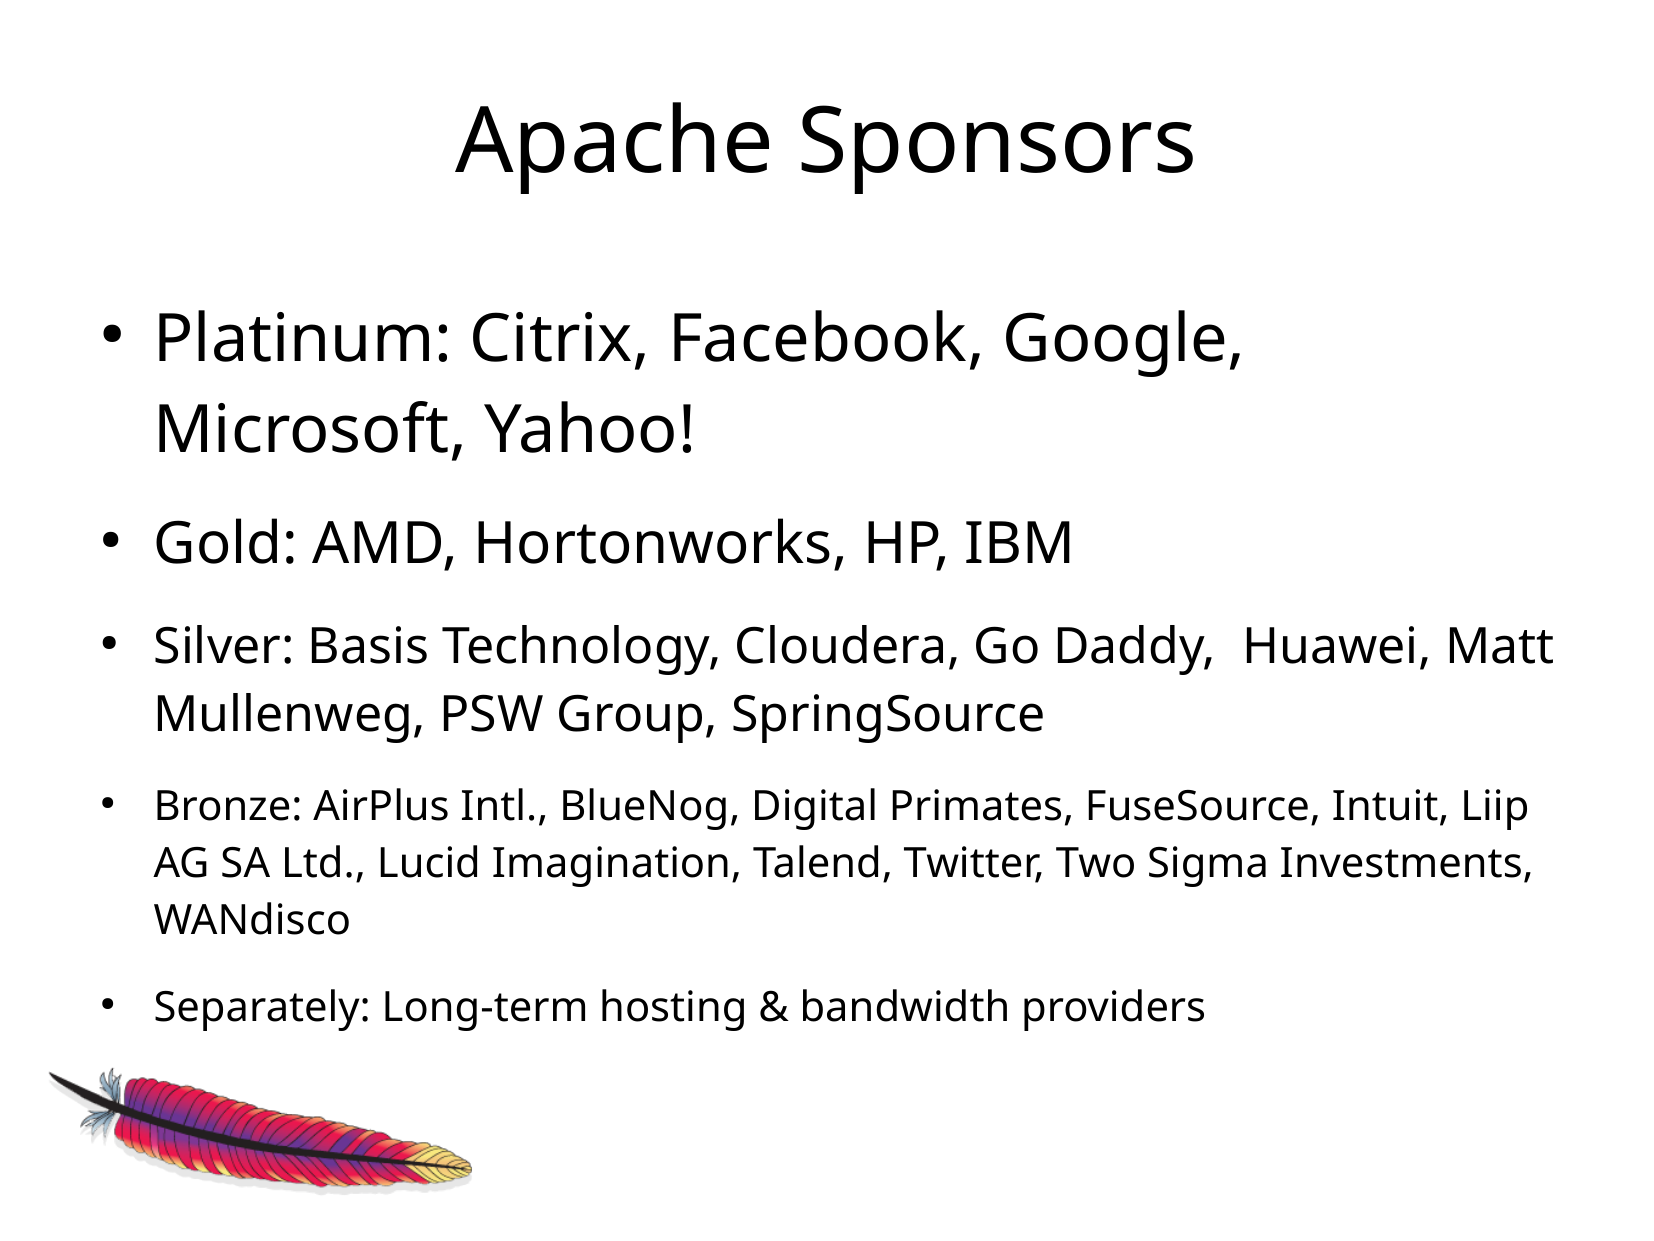

# Apache Sponsors
Platinum: Citrix, Facebook, Google, Microsoft, Yahoo!
Gold: AMD, Hortonworks, HP, IBM
Silver: Basis Technology, Cloudera, Go Daddy, Huawei, Matt Mullenweg, PSW Group, SpringSource
Bronze: AirPlus Intl., BlueNog, Digital Primates, FuseSource, Intuit, Liip AG SA Ltd., Lucid Imagination, Talend, Twitter, Two Sigma Investments, WANdisco
Separately: Long-term hosting & bandwidth providers